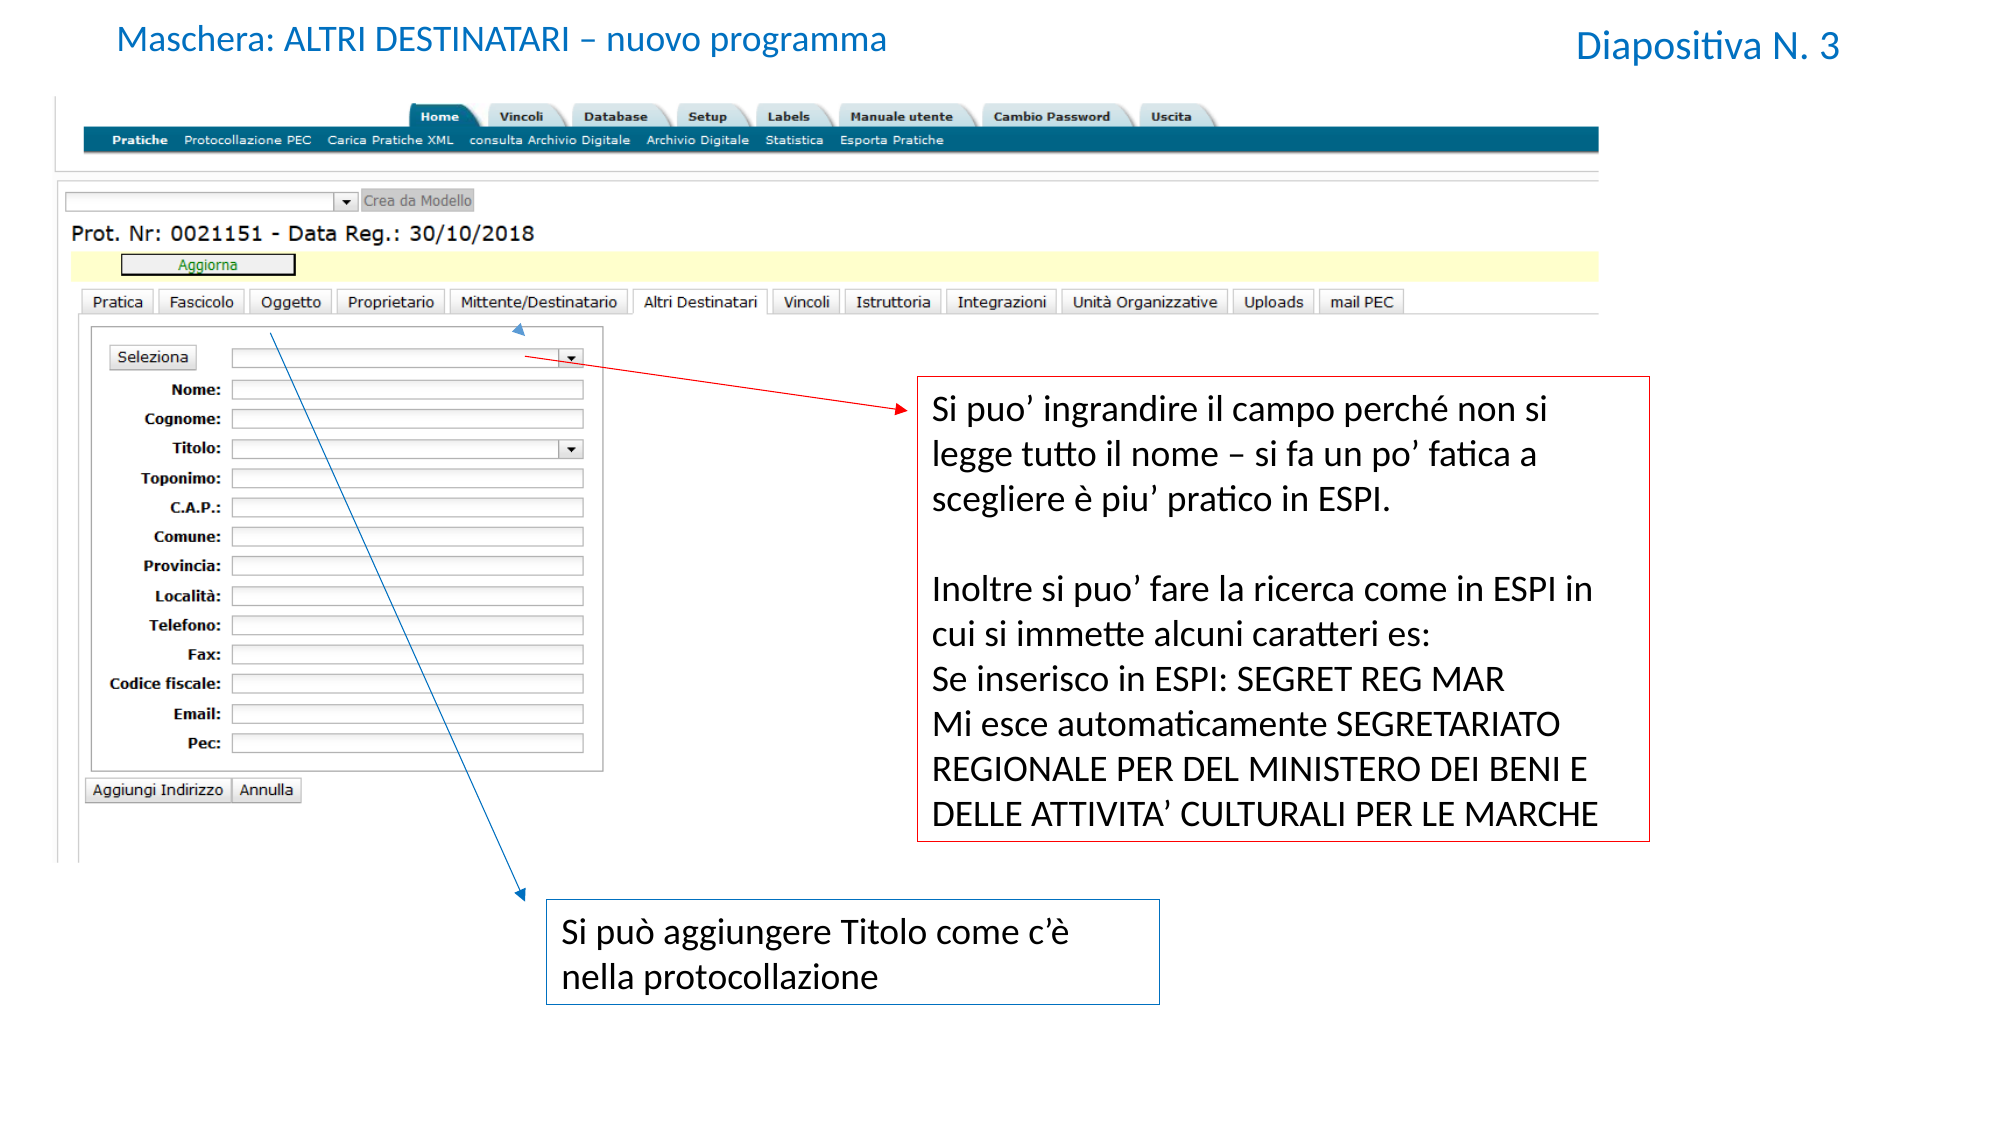

Maschera: ALTRI DESTINATARI – nuovo programma
Diapositiva N. 3
Si puo’ ingrandire il campo perché non si legge tutto il nome – si fa un po’ fatica a scegliere è piu’ pratico in ESPI.
Inoltre si puo’ fare la ricerca come in ESPI in cui si immette alcuni caratteri es:
Se inserisco in ESPI: SEGRET REG MAR
Mi esce automaticamente SEGRETARIATO REGIONALE PER DEL MINISTERO DEI BENI E DELLE ATTIVITA’ CULTURALI PER LE MARCHE
Si può aggiungere Titolo come c’è nella protocollazione